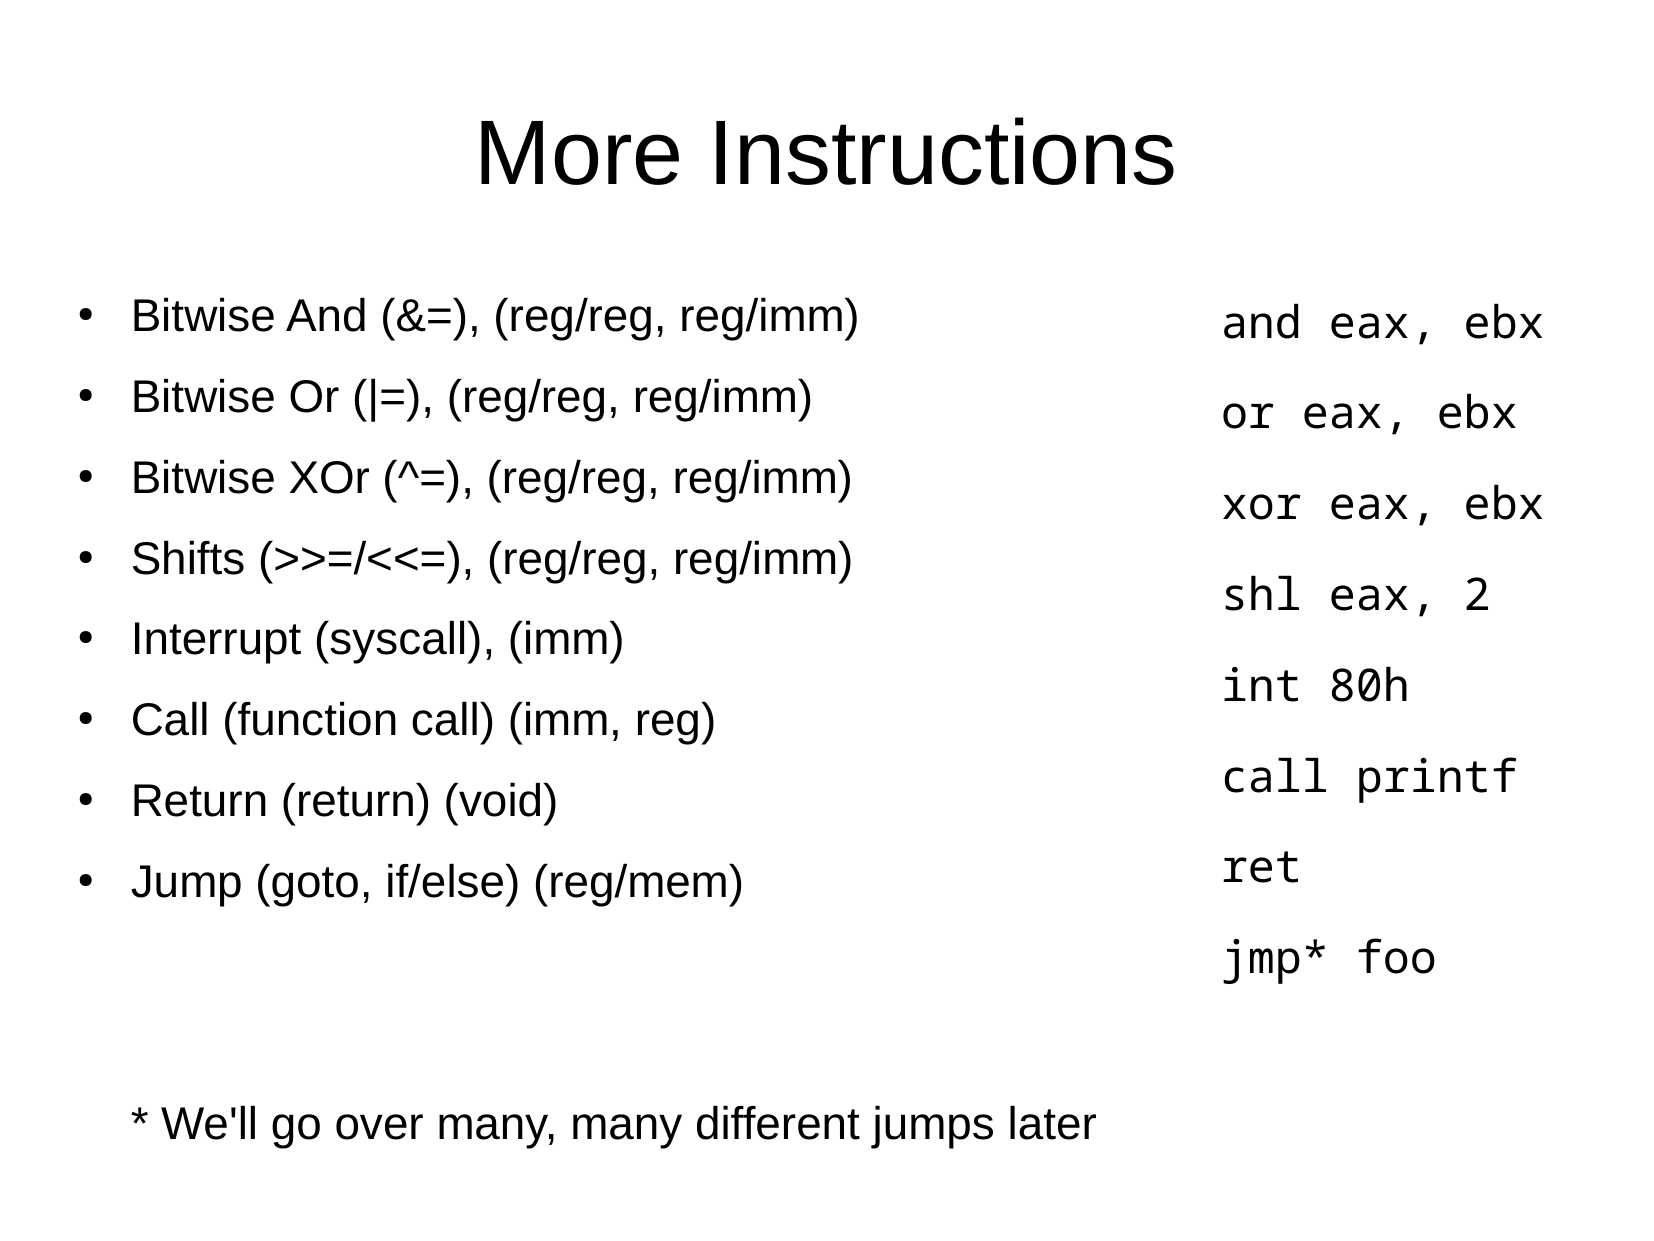

# More Instructions
Bitwise And (&=), (reg/reg, reg/imm)
Bitwise Or (|=), (reg/reg, reg/imm)
Bitwise XOr (^=), (reg/reg, reg/imm)
Shifts (>>=/<<=), (reg/reg, reg/imm)
Interrupt (syscall), (imm)
Call (function call) (imm, reg)
Return (return) (void)
Jump (goto, if/else) (reg/mem)
* We'll go over many, many different jumps later
and eax, ebx
or eax, ebx
xor eax, ebx
shl eax, 2
int 80h
call printf
ret
jmp* foo